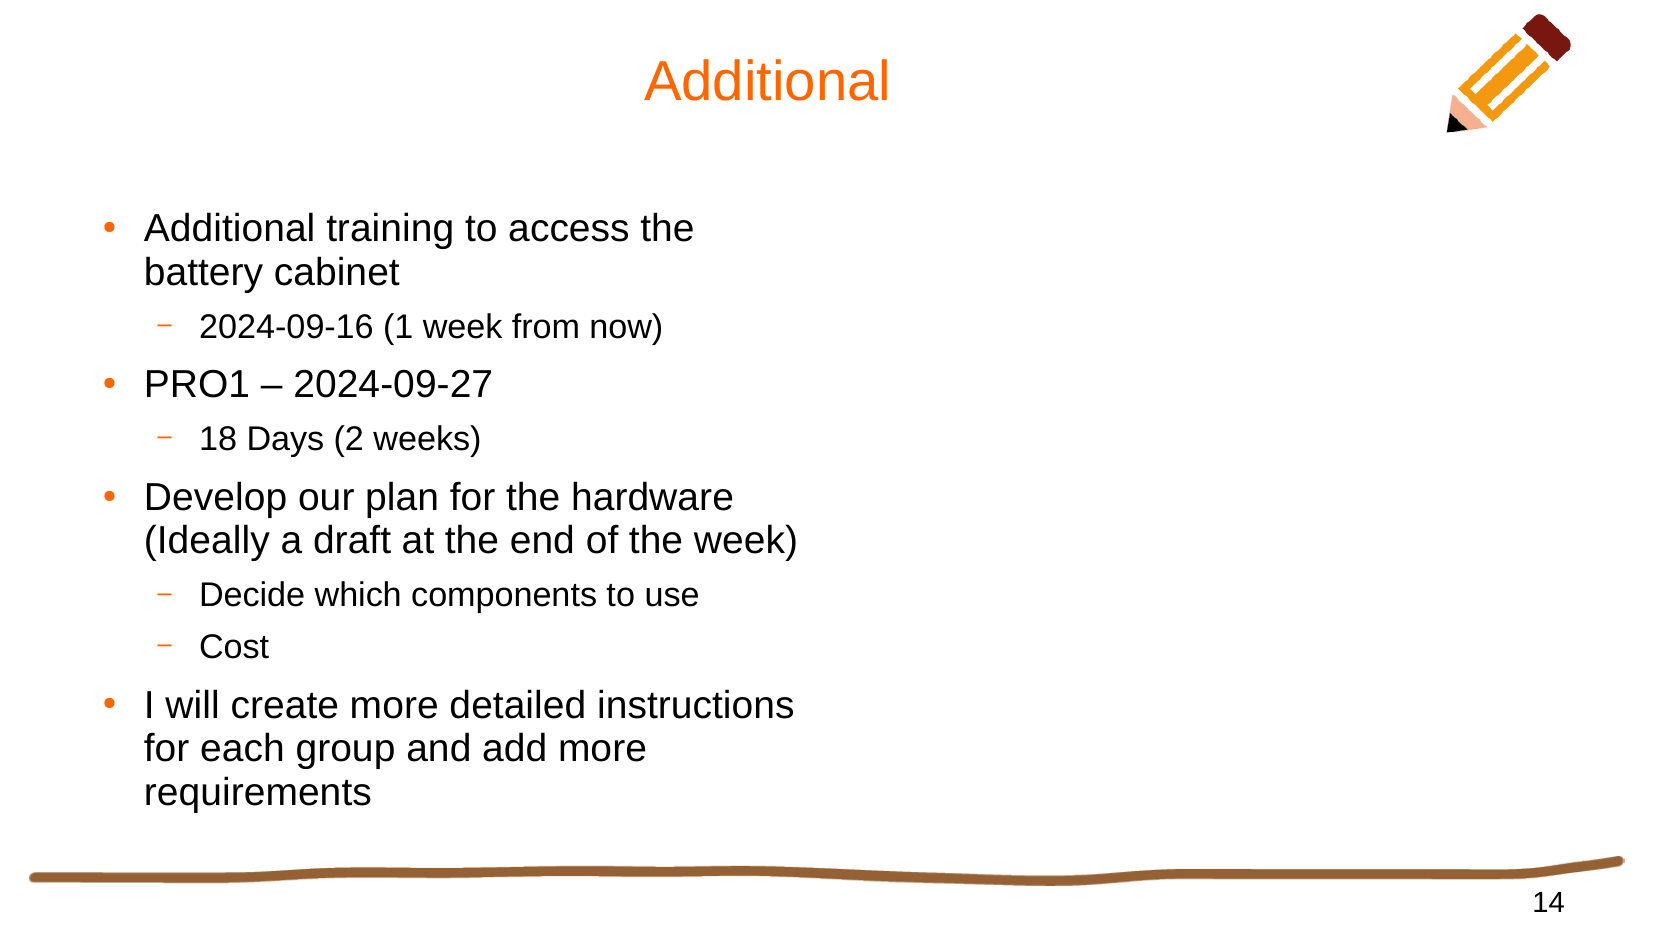

# Additional
Additional training to access the battery cabinet
2024-09-16 (1 week from now)
PRO1 – 2024-09-27
18 Days (2 weeks)
Develop our plan for the hardware (Ideally a draft at the end of the week)
Decide which components to use
Cost
I will create more detailed instructions for each group and add more requirements
14